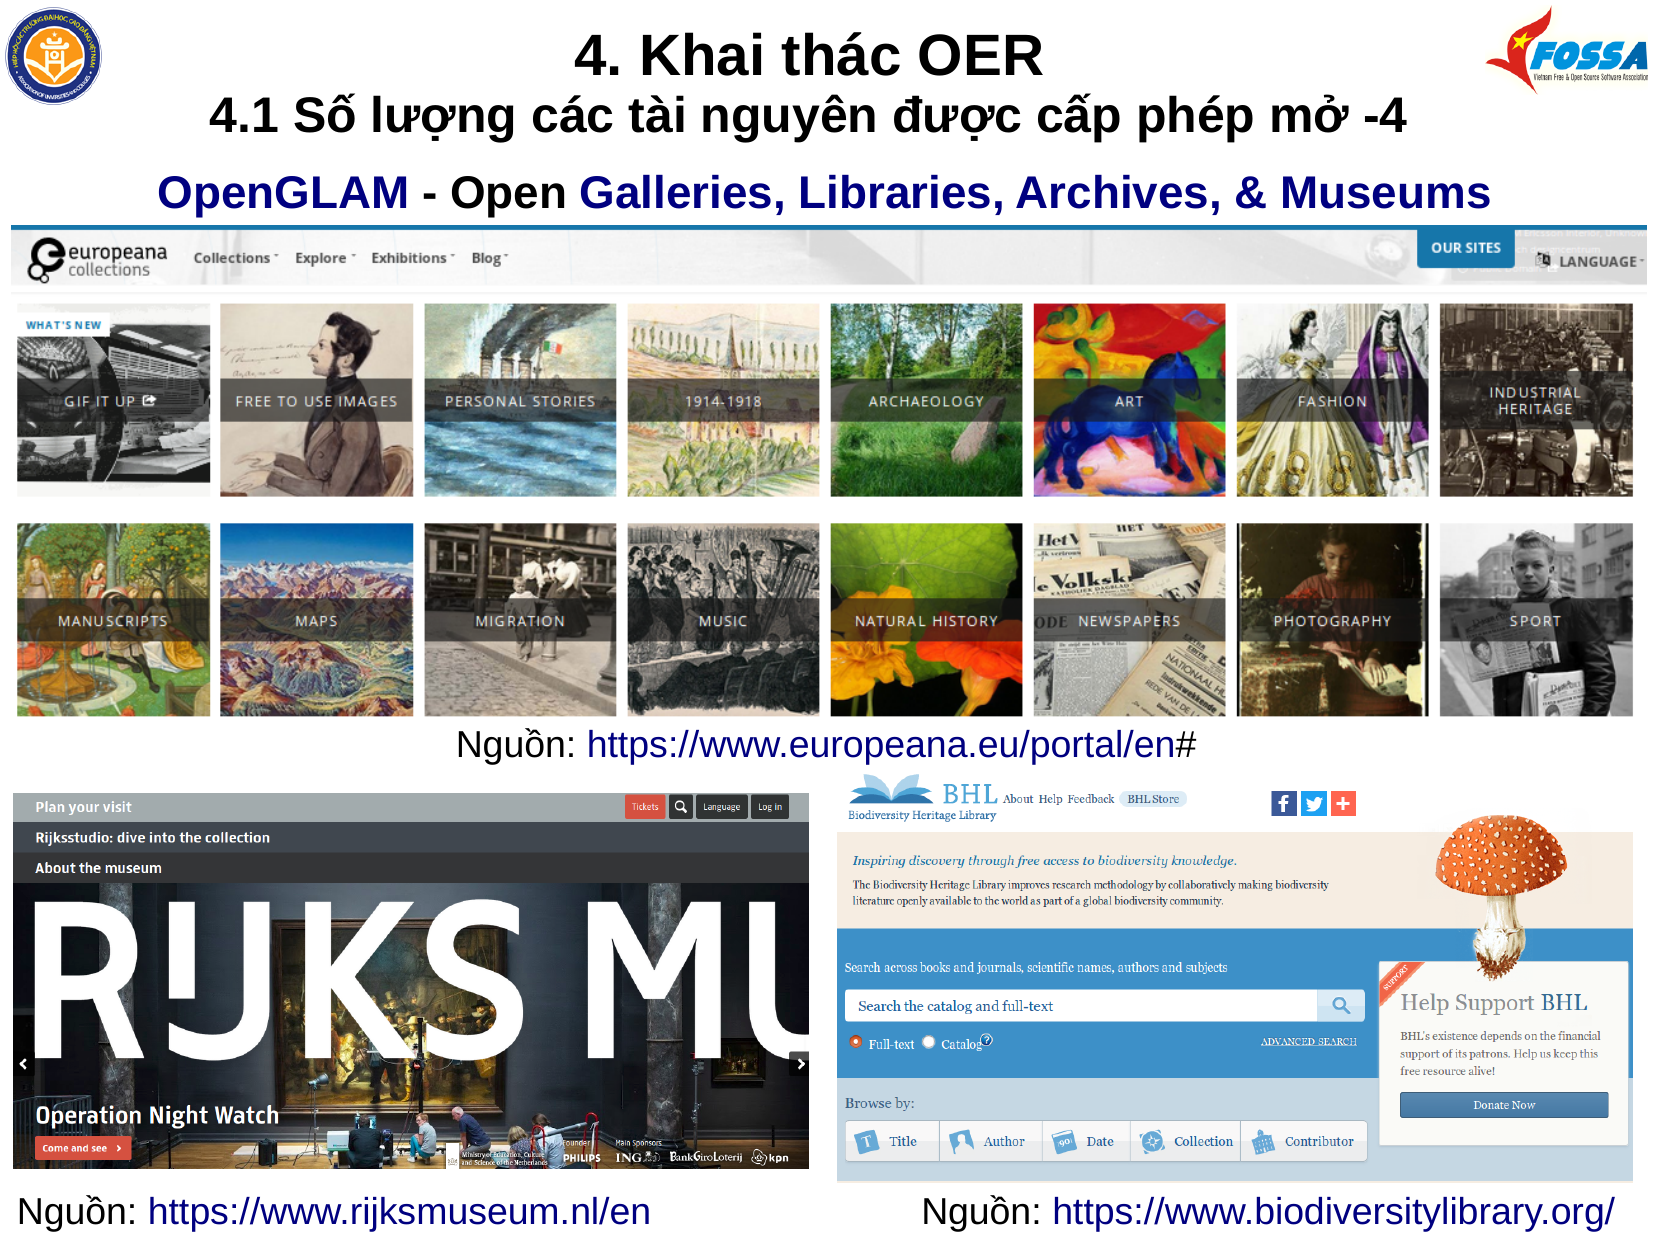

# 4. Khai thác OER 4.1 Số lượng các tài nguyên được cấp phép mở -4
OpenGLAM - Open Galleries, Libraries, Archives, & Museums
Nguồn: https://www.europeana.eu/portal/en#
Nguồn: https://www.rijksmuseum.nl/en
Nguồn: https://www.biodiversitylibrary.org/